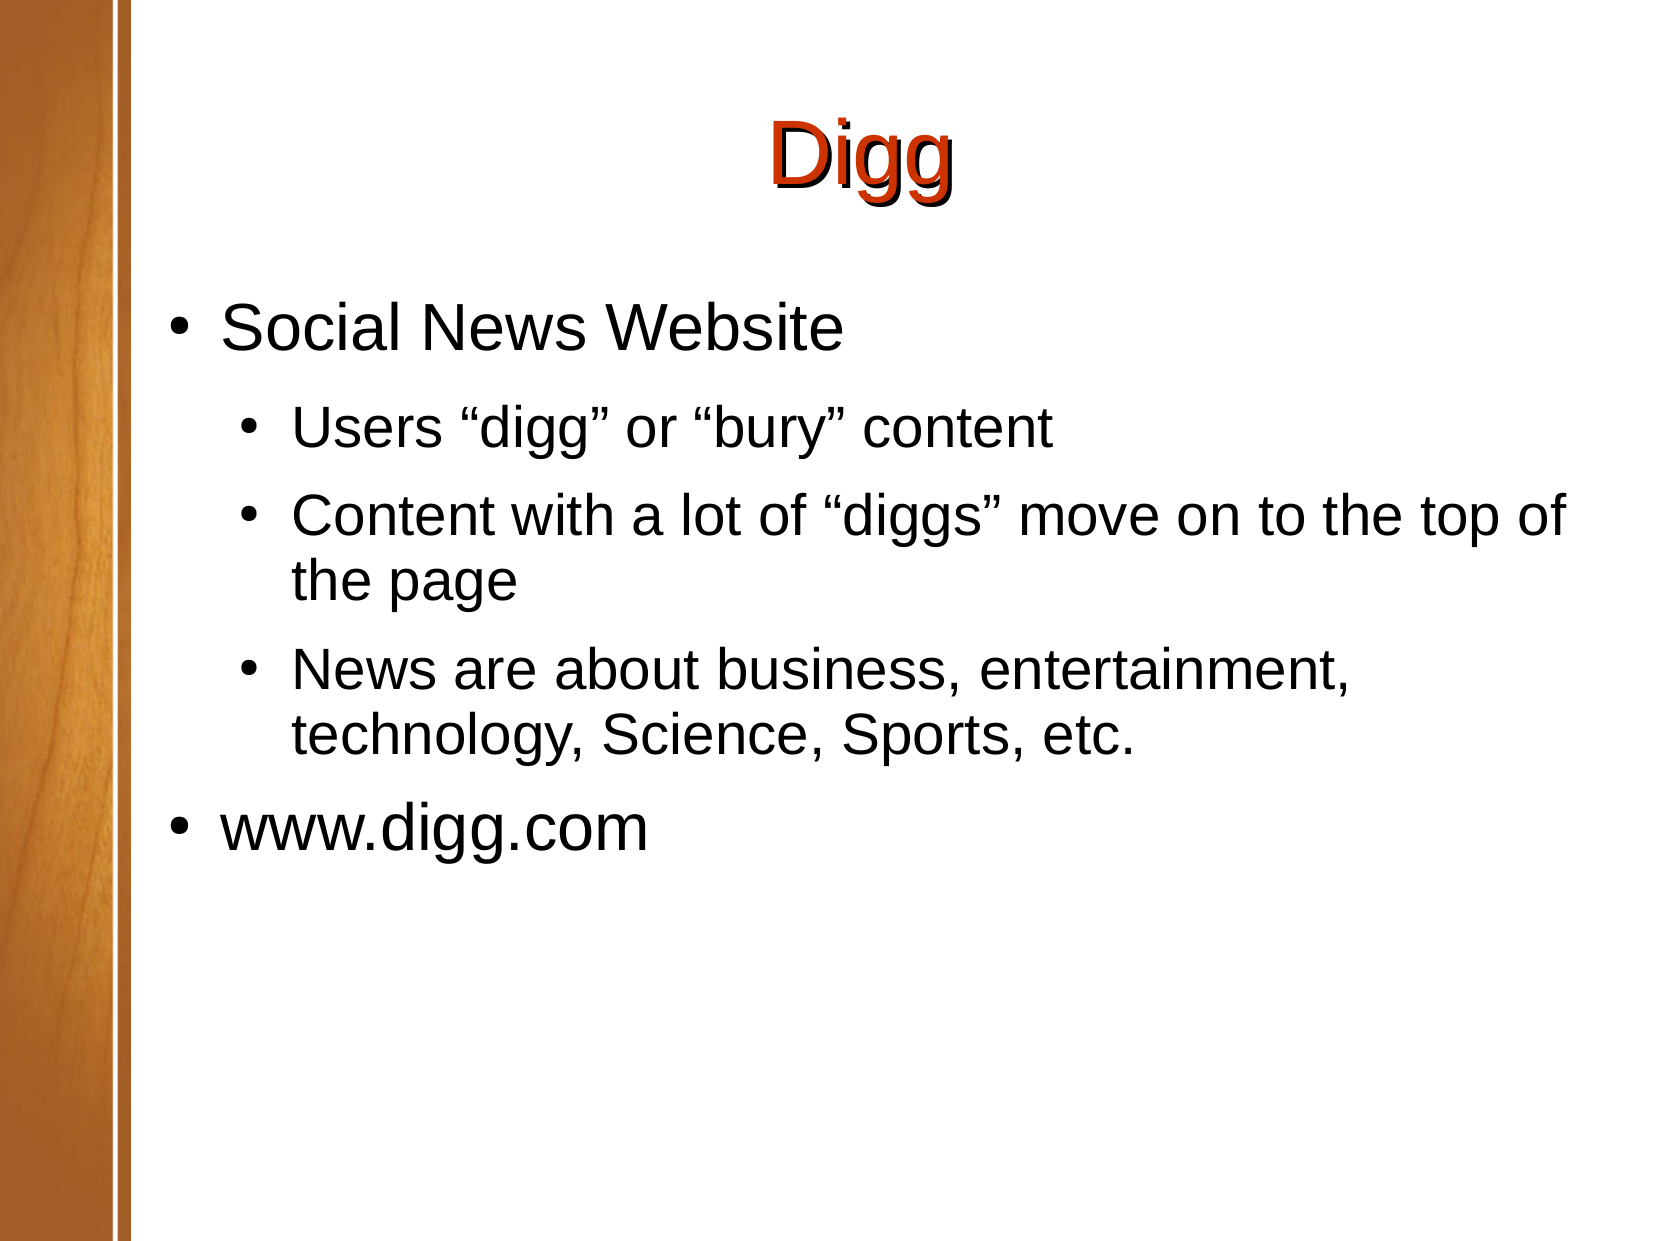

# Digg
Social News Website
Users “digg” or “bury” content
Content with a lot of “diggs” move on to the top of the page
News are about business, entertainment, technology, Science, Sports, etc.
www.digg.com